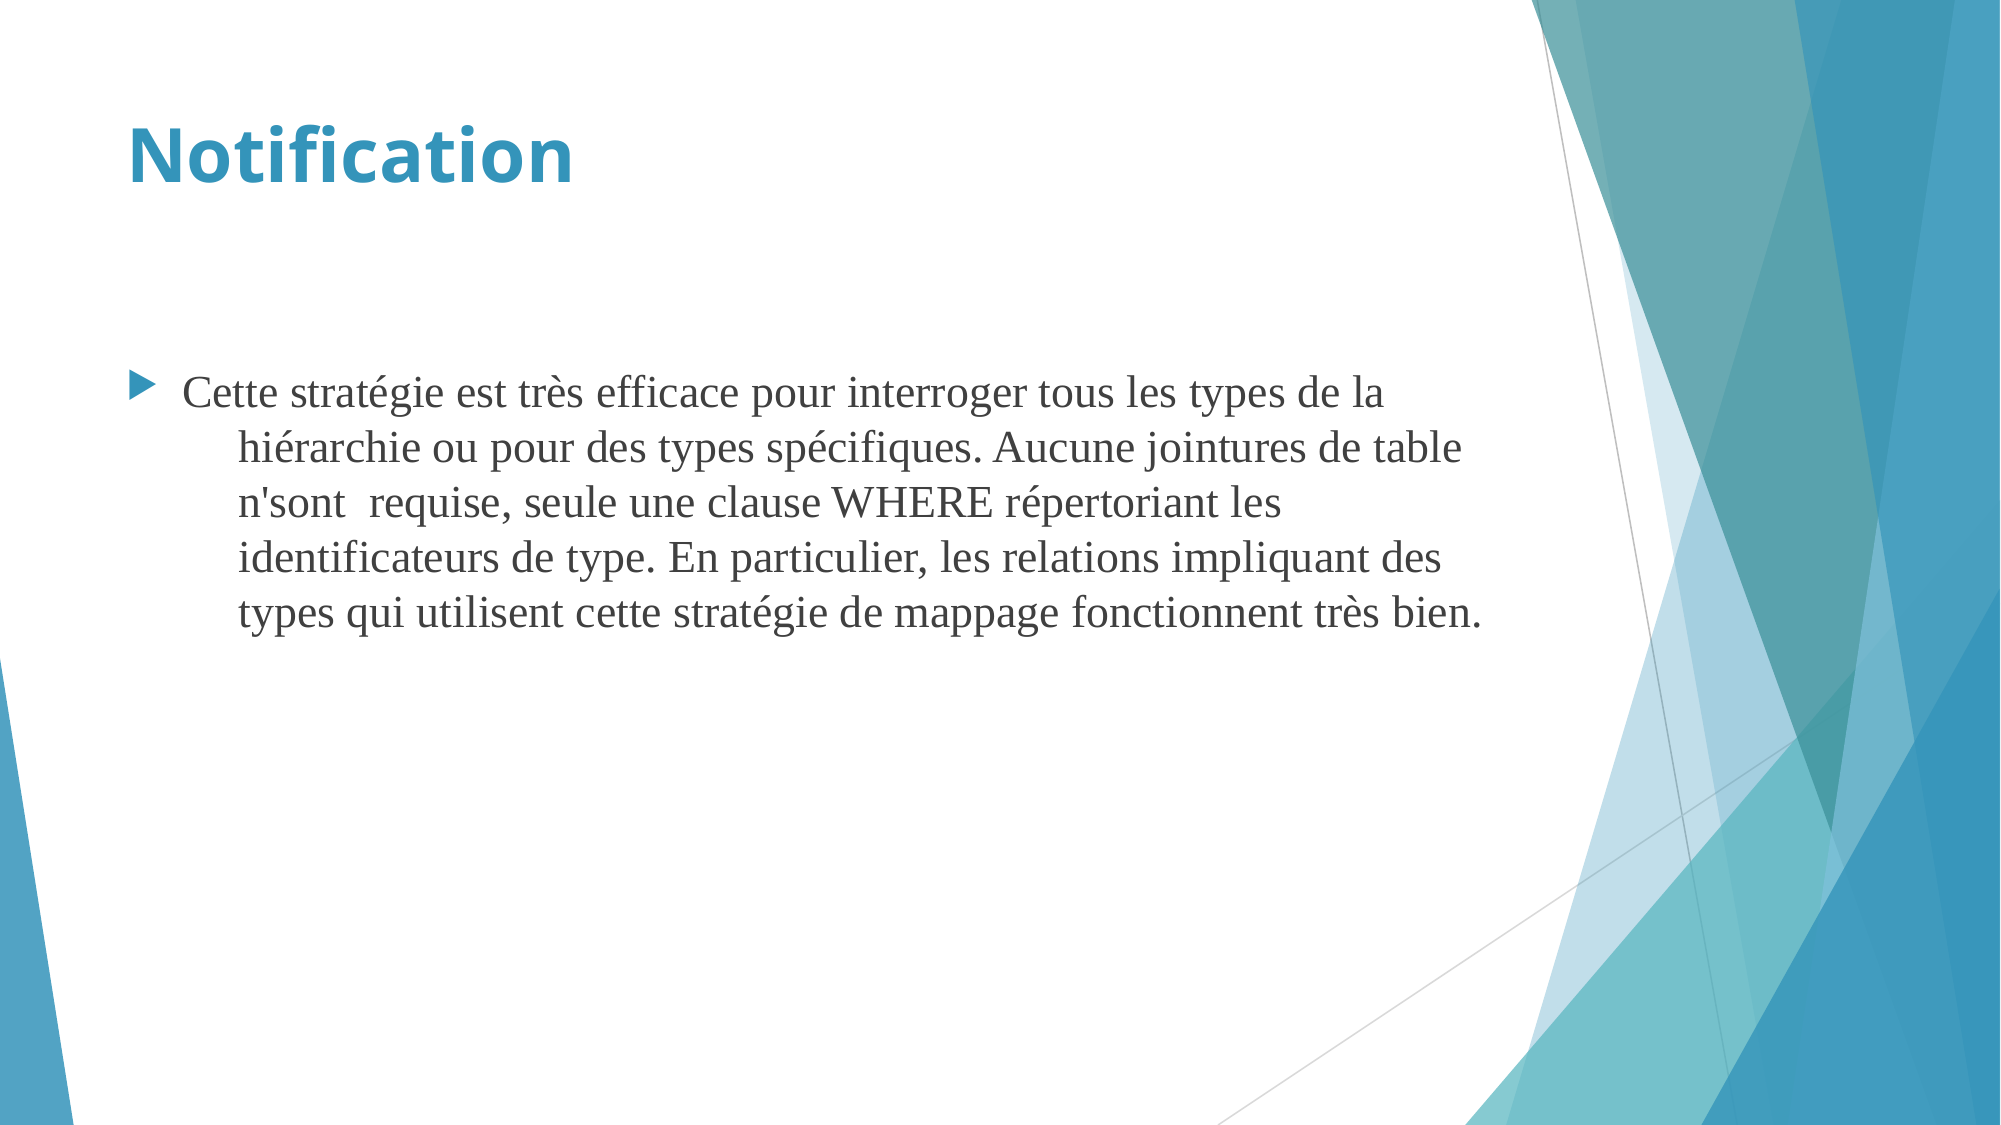

# Notification
Cette stratégie est très efficace pour interroger tous les types de la hiérarchie ou pour des types spécifiques. Aucune jointures de table n'sont requise, seule une clause WHERE répertoriant les identificateurs de type. En particulier, les relations impliquant des types qui utilisent cette stratégie de mappage fonctionnent très bien.